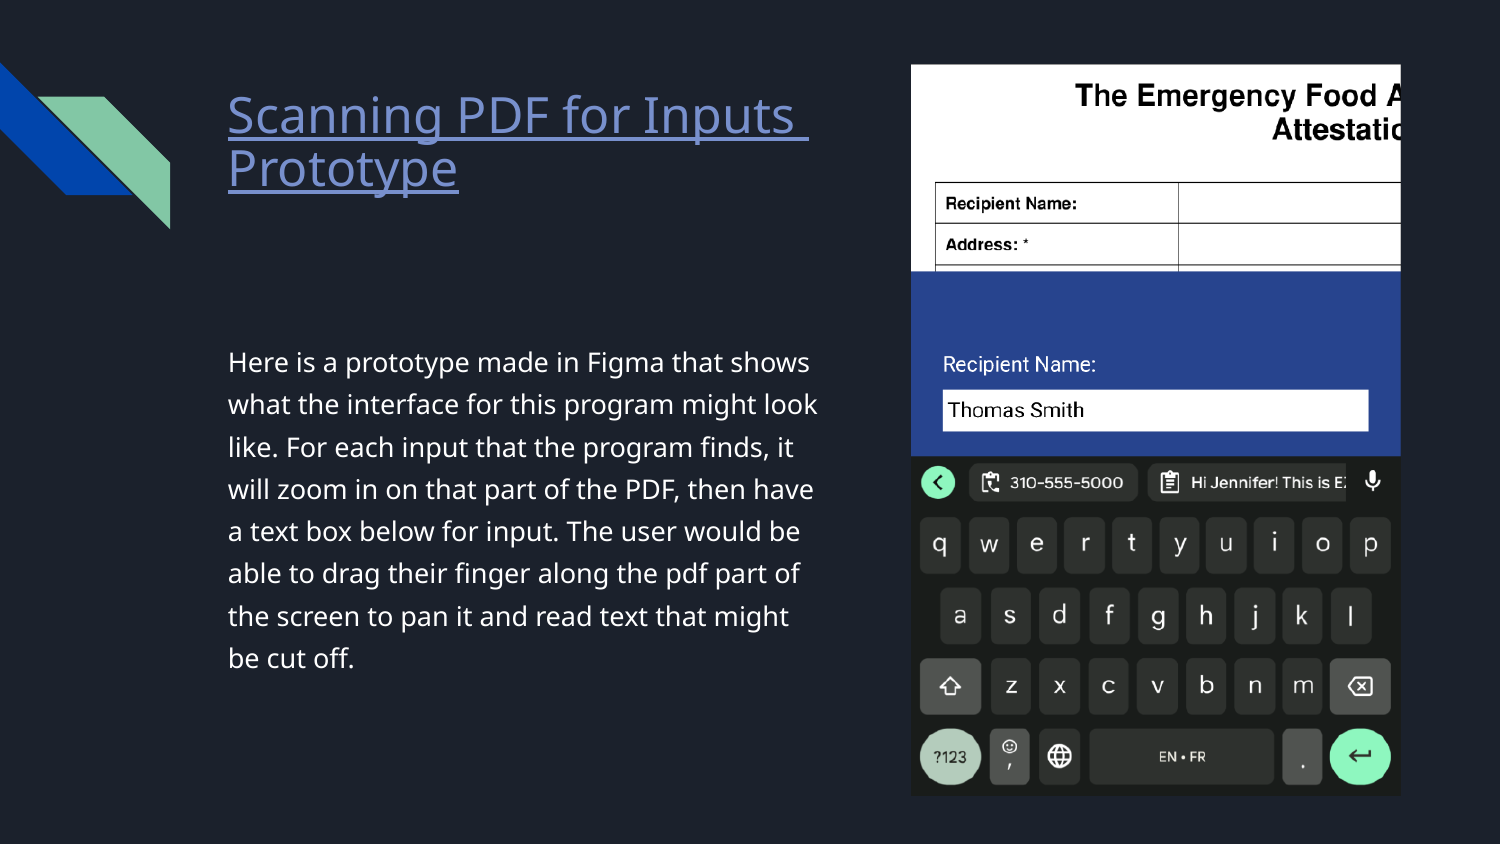

# Scanning PDF for Inputs Prototype
Here is a prototype made in Figma that shows what the interface for this program might look like. For each input that the program finds, it will zoom in on that part of the PDF, then have a text box below for input. The user would be able to drag their finger along the pdf part of the screen to pan it and read text that might be cut off.